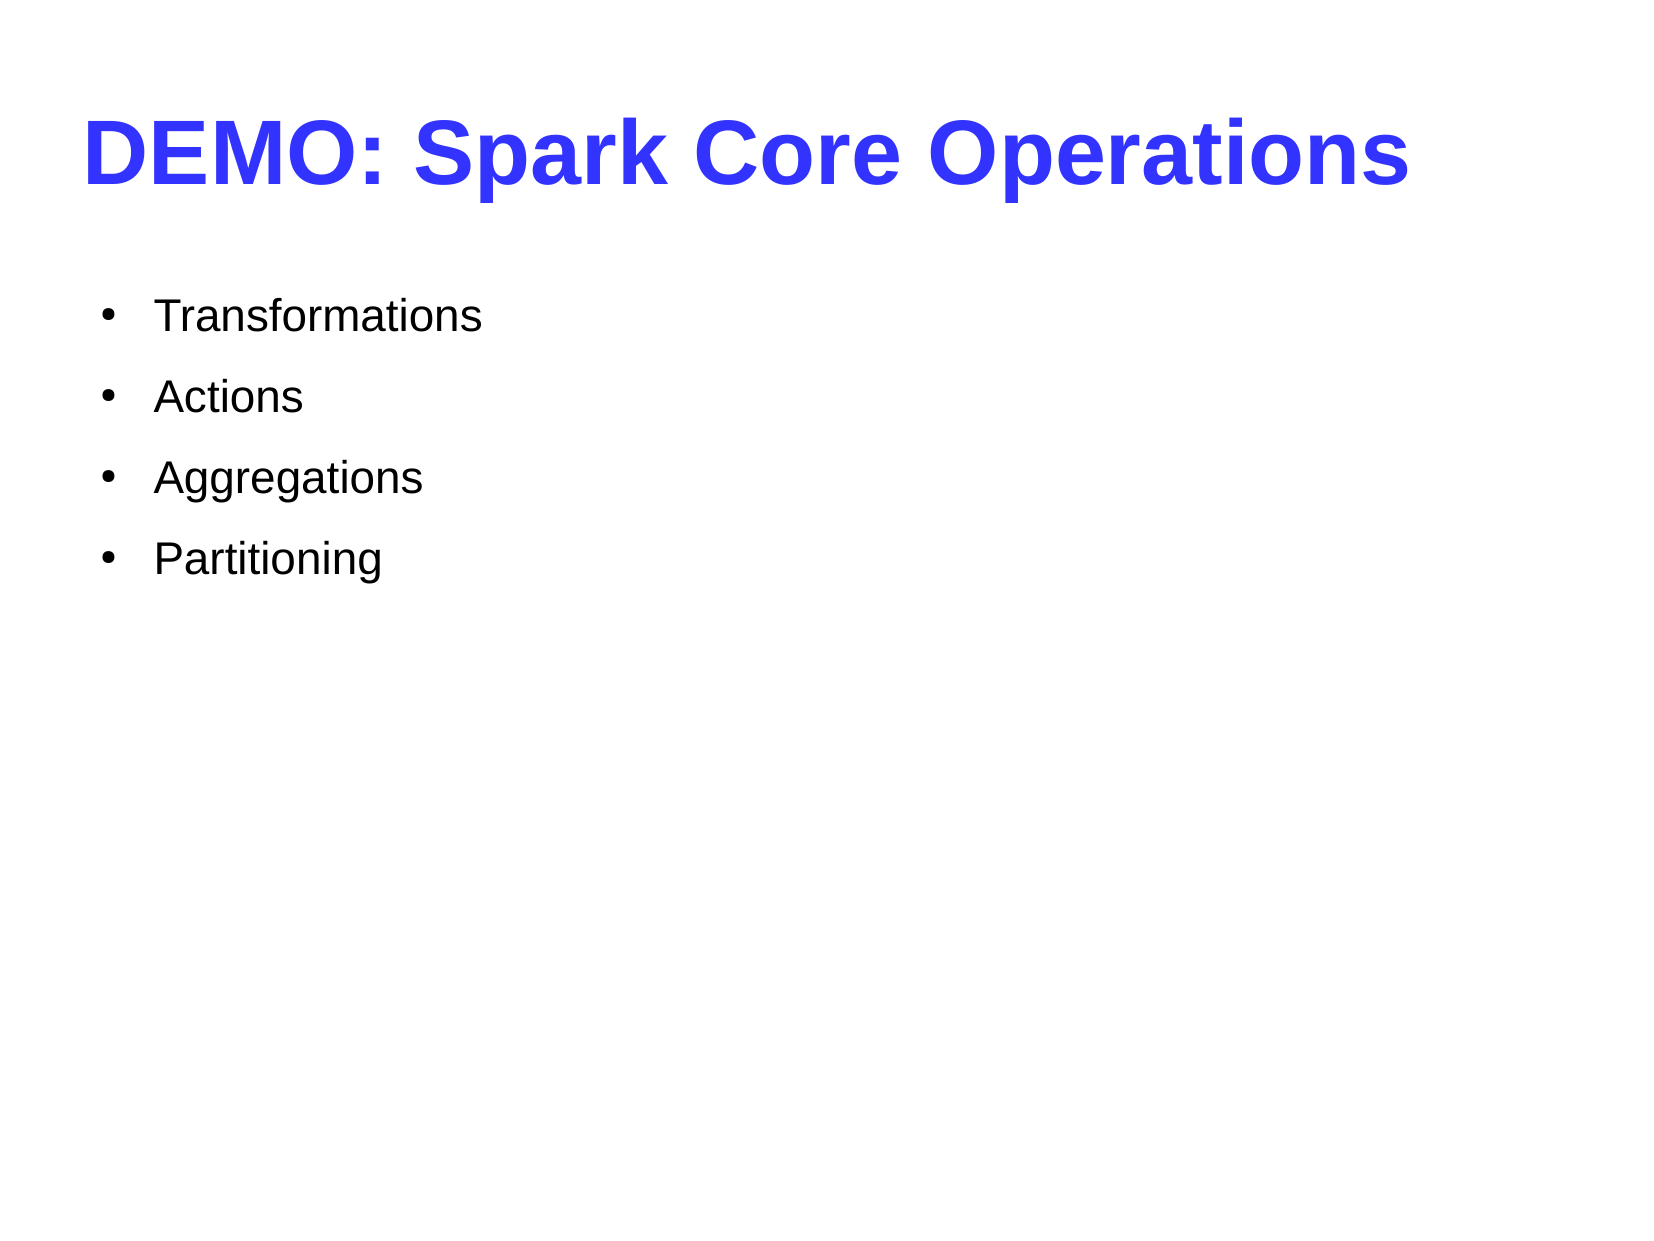

# DEMO: Spark Core Operations
Transformations
Actions
Aggregations
Partitioning